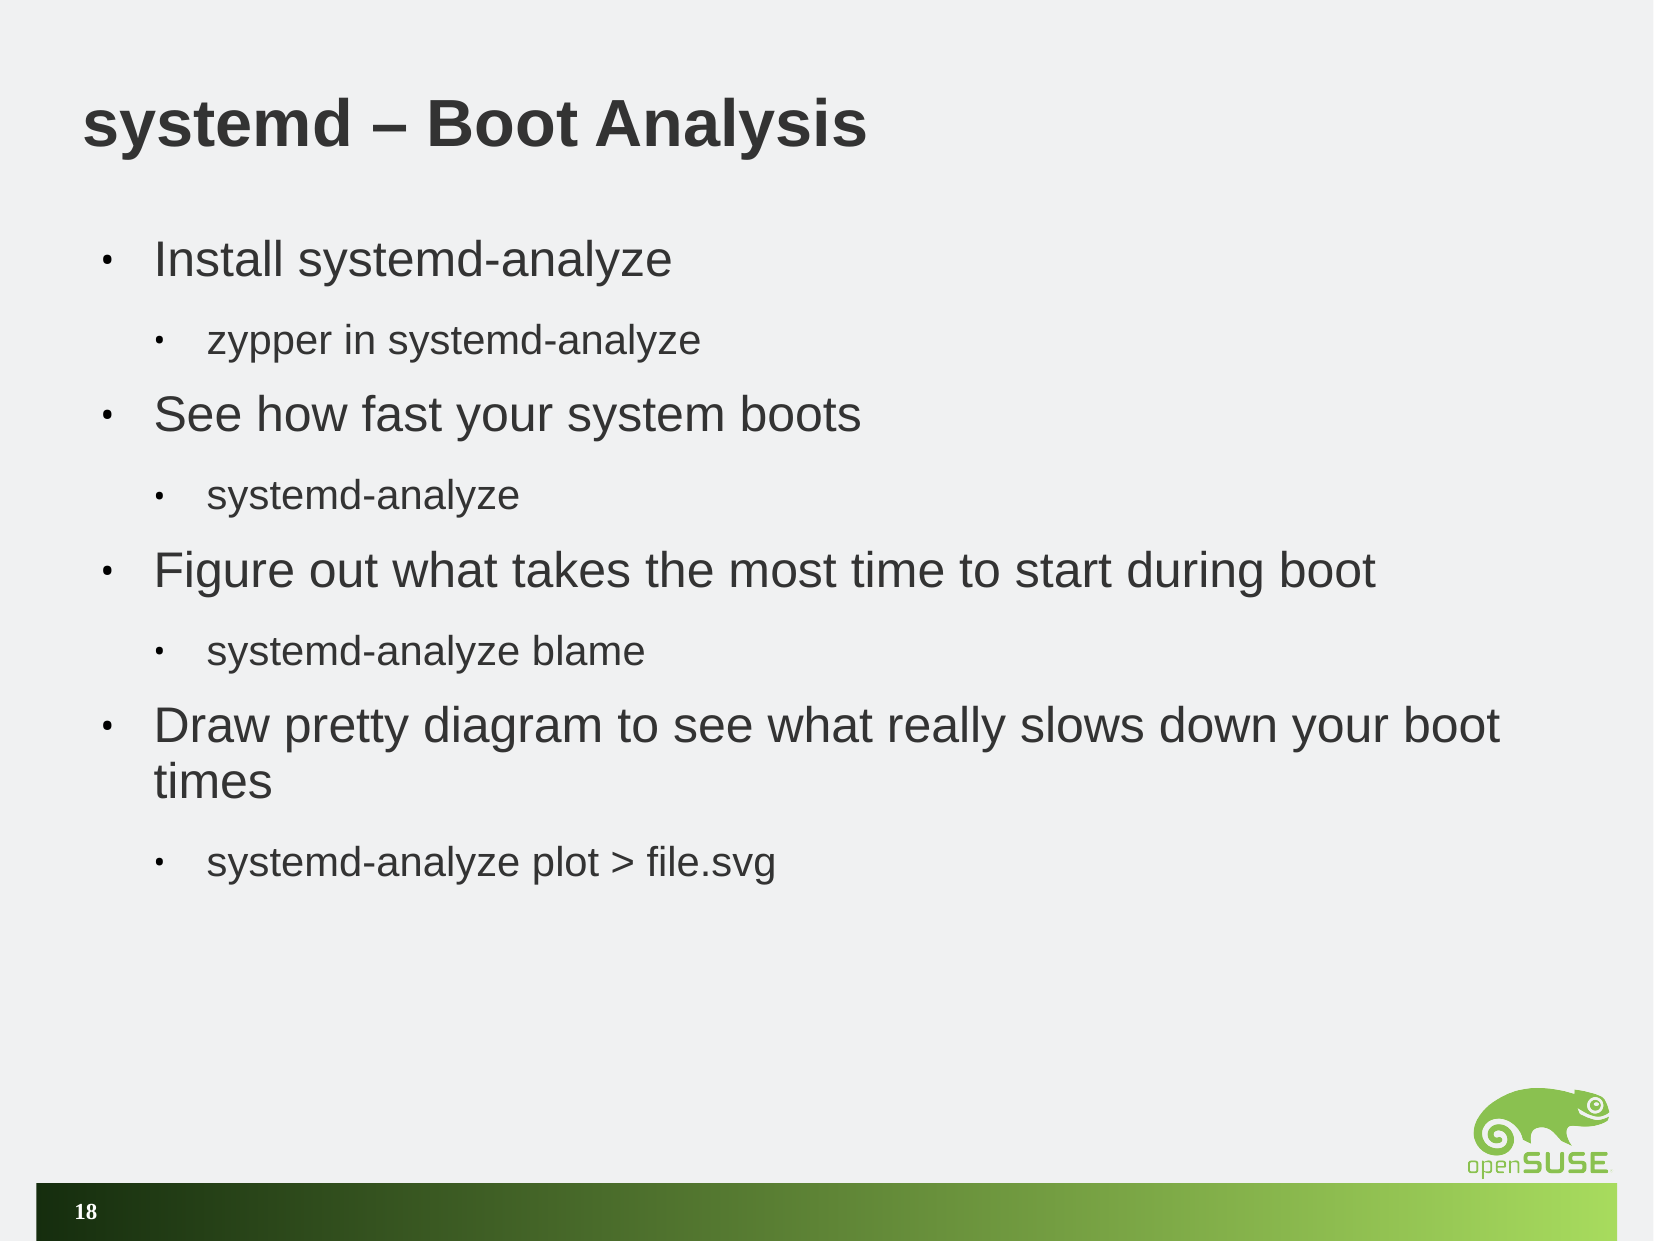

# systemd – Boot Analysis
Install systemd-analyze
zypper in systemd-analyze
See how fast your system boots
systemd-analyze
Figure out what takes the most time to start during boot
systemd-analyze blame
Draw pretty diagram to see what really slows down your boot times
systemd-analyze plot > file.svg
18